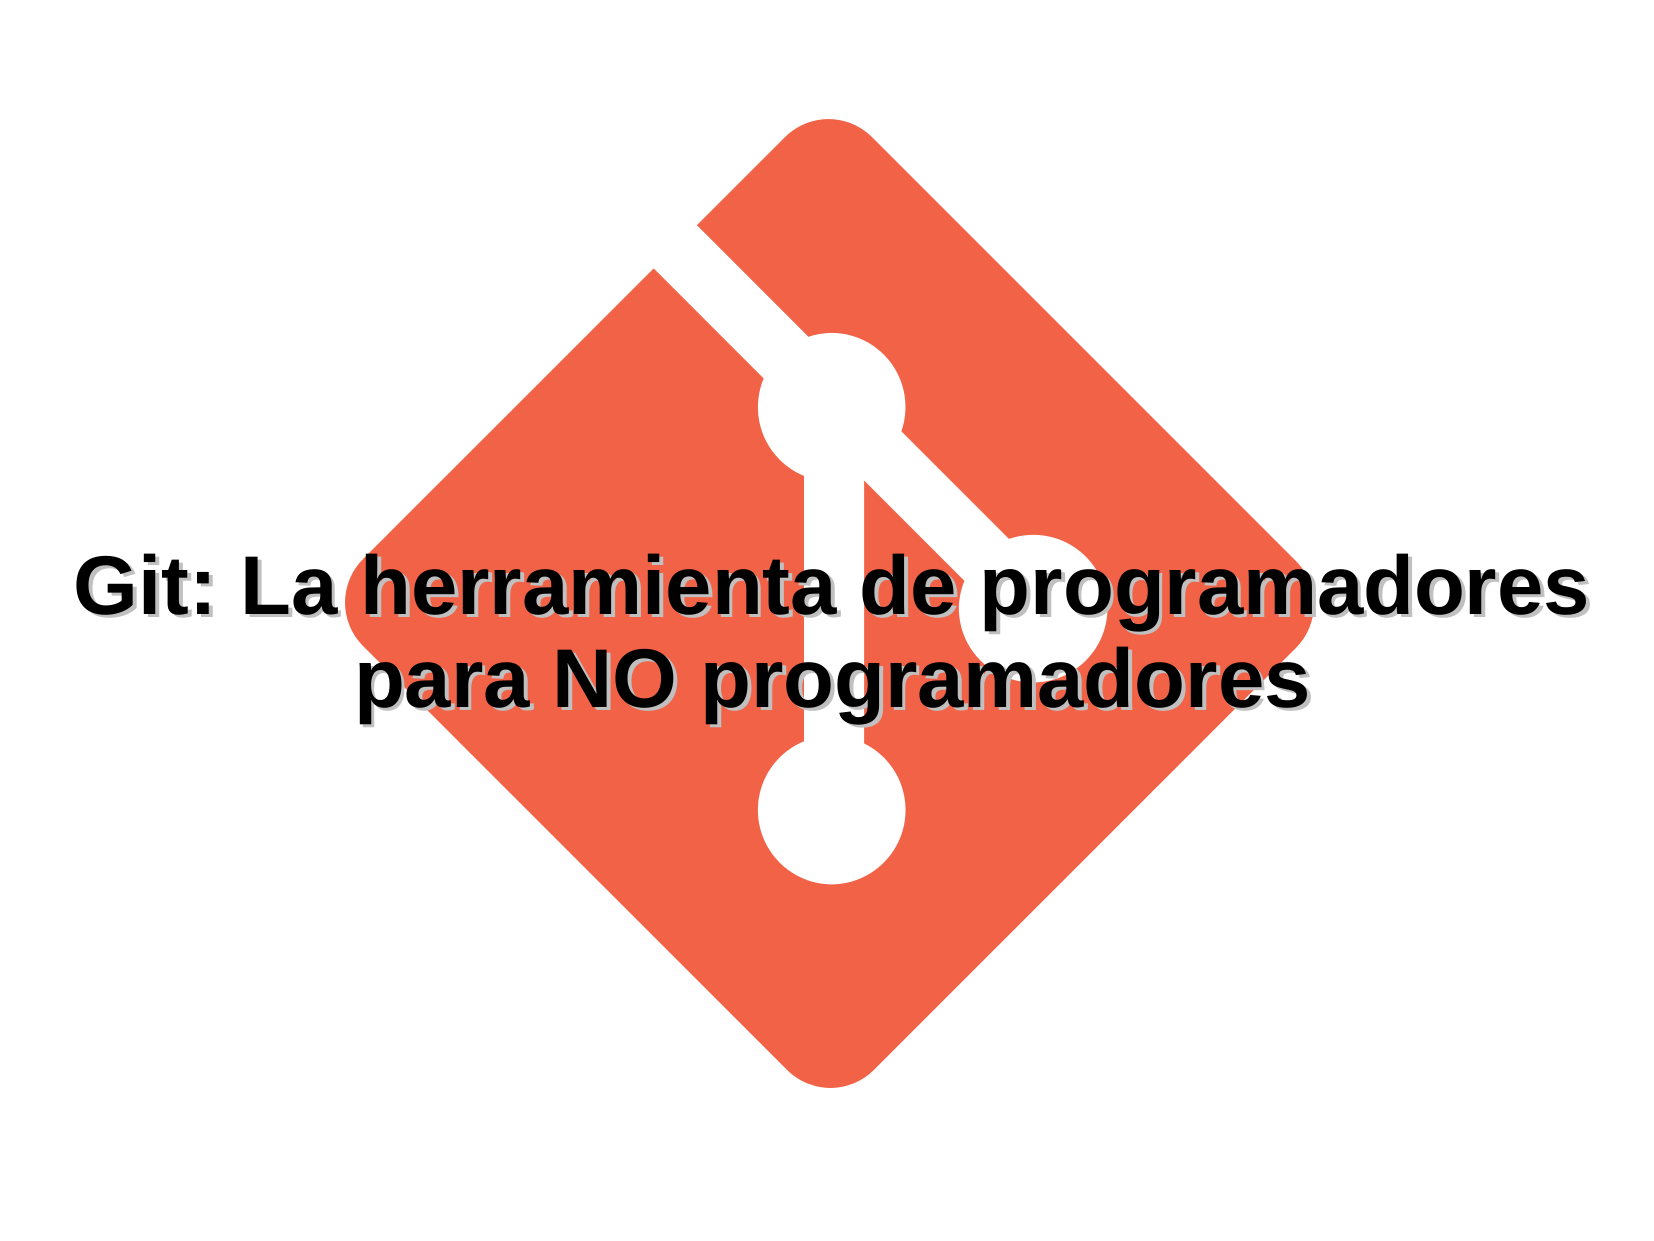

Git: La herramienta de programadores para NO programadores